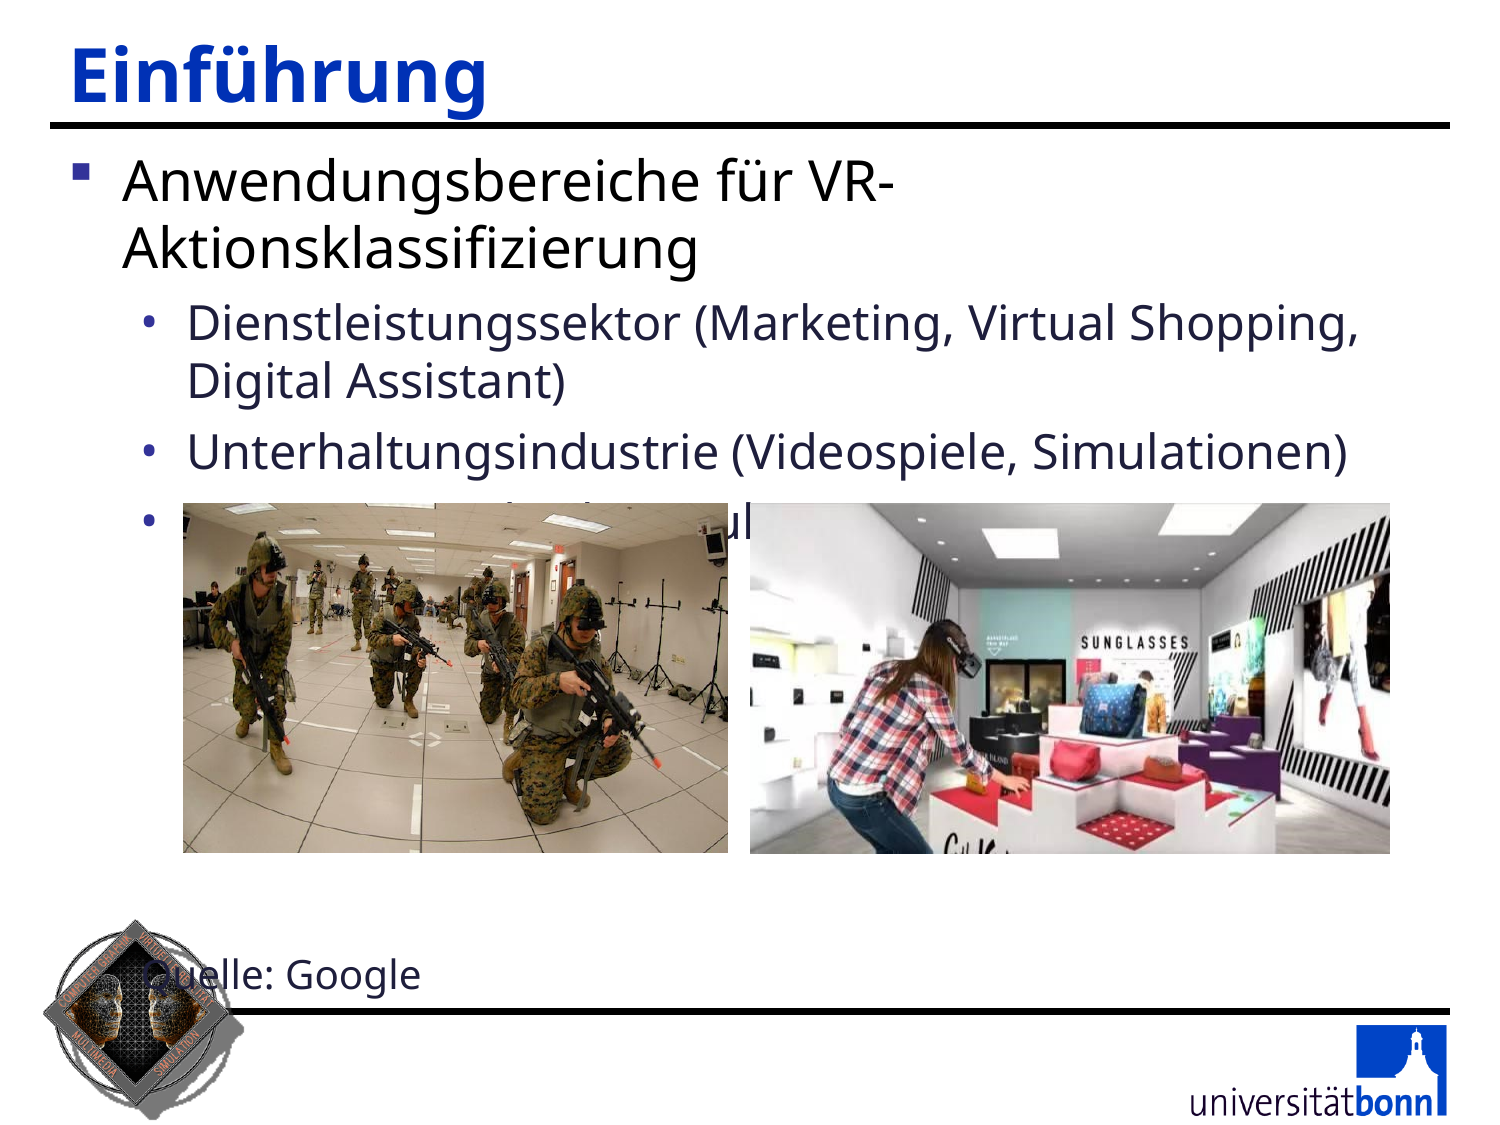

# Einführung
Anwendungsbereiche für VR-Aktionsklassifizierung
Dienstleistungssektor (Marketing, Virtual Shopping, Digital Assistant)
Unterhaltungsindustrie (Videospiele, Simulationen)
Trainings- und Lehrsimulationen
Quelle: Google